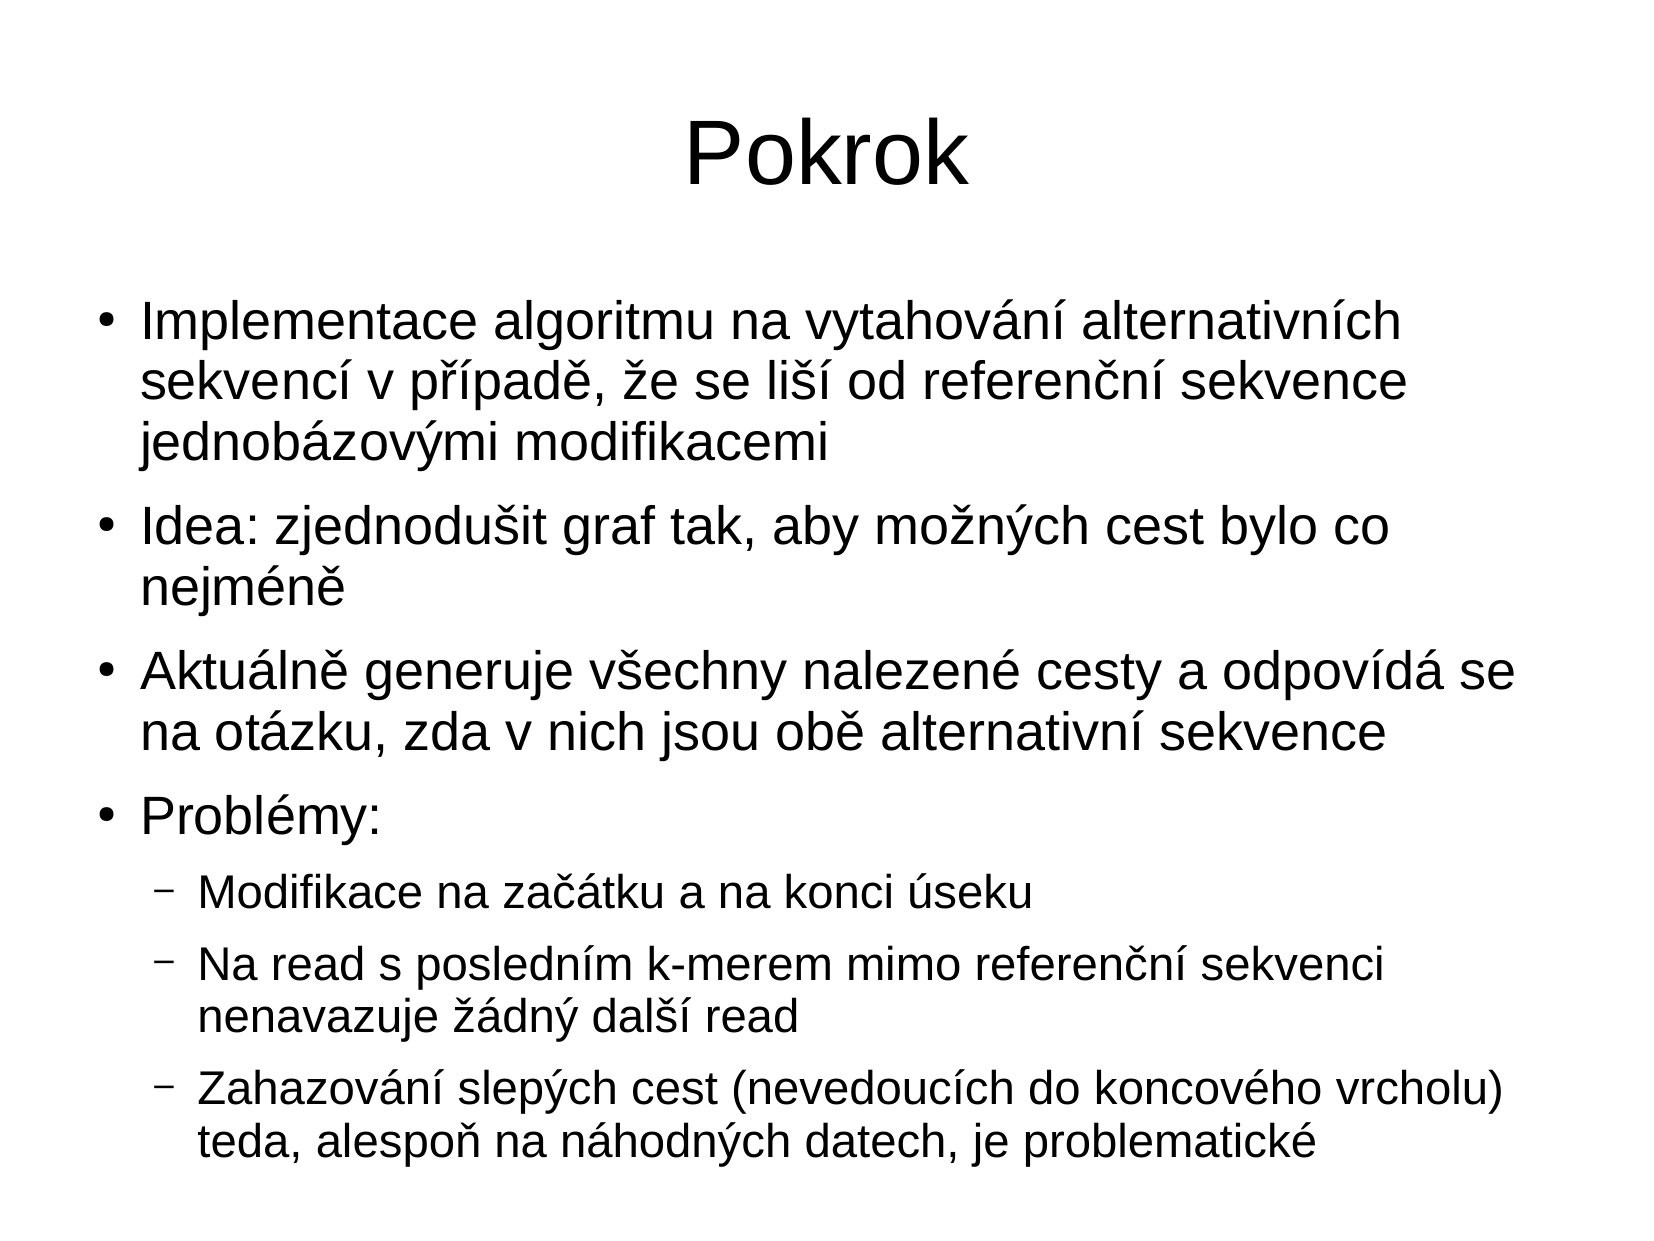

# Pokrok
Implementace algoritmu na vytahování alternativních sekvencí v případě, že se liší od referenční sekvence jednobázovými modifikacemi
Idea: zjednodušit graf tak, aby možných cest bylo co nejméně
Aktuálně generuje všechny nalezené cesty a odpovídá se na otázku, zda v nich jsou obě alternativní sekvence
Problémy:
Modifikace na začátku a na konci úseku
Na read s posledním k-merem mimo referenční sekvenci nenavazuje žádný další read
Zahazování slepých cest (nevedoucích do koncového vrcholu) teda, alespoň na náhodných datech, je problematické